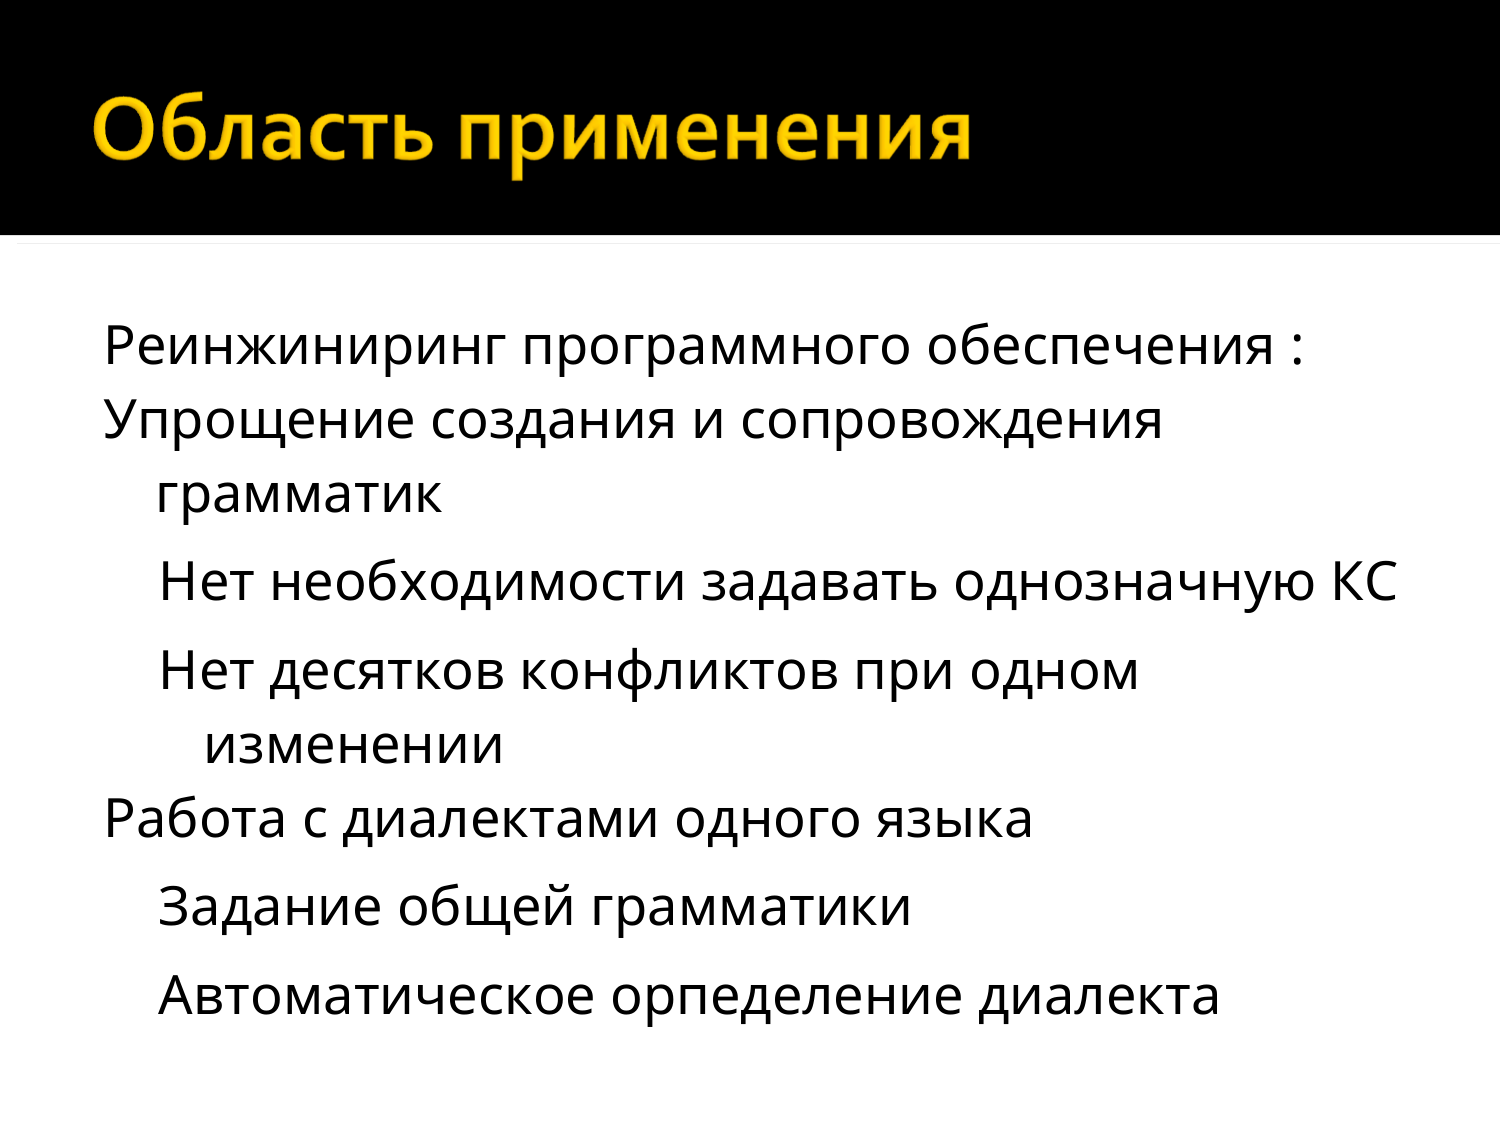

# Реинжиниринг программного обеспечения :
Упрощение создания и сопровождения грамматик
Нет необходимости задавать однозначную КС
Нет десятков конфликтов при одном изменении
Работа с диалектами одного языка
Задание общей грамматики
Автоматическое орпеделение диалекта